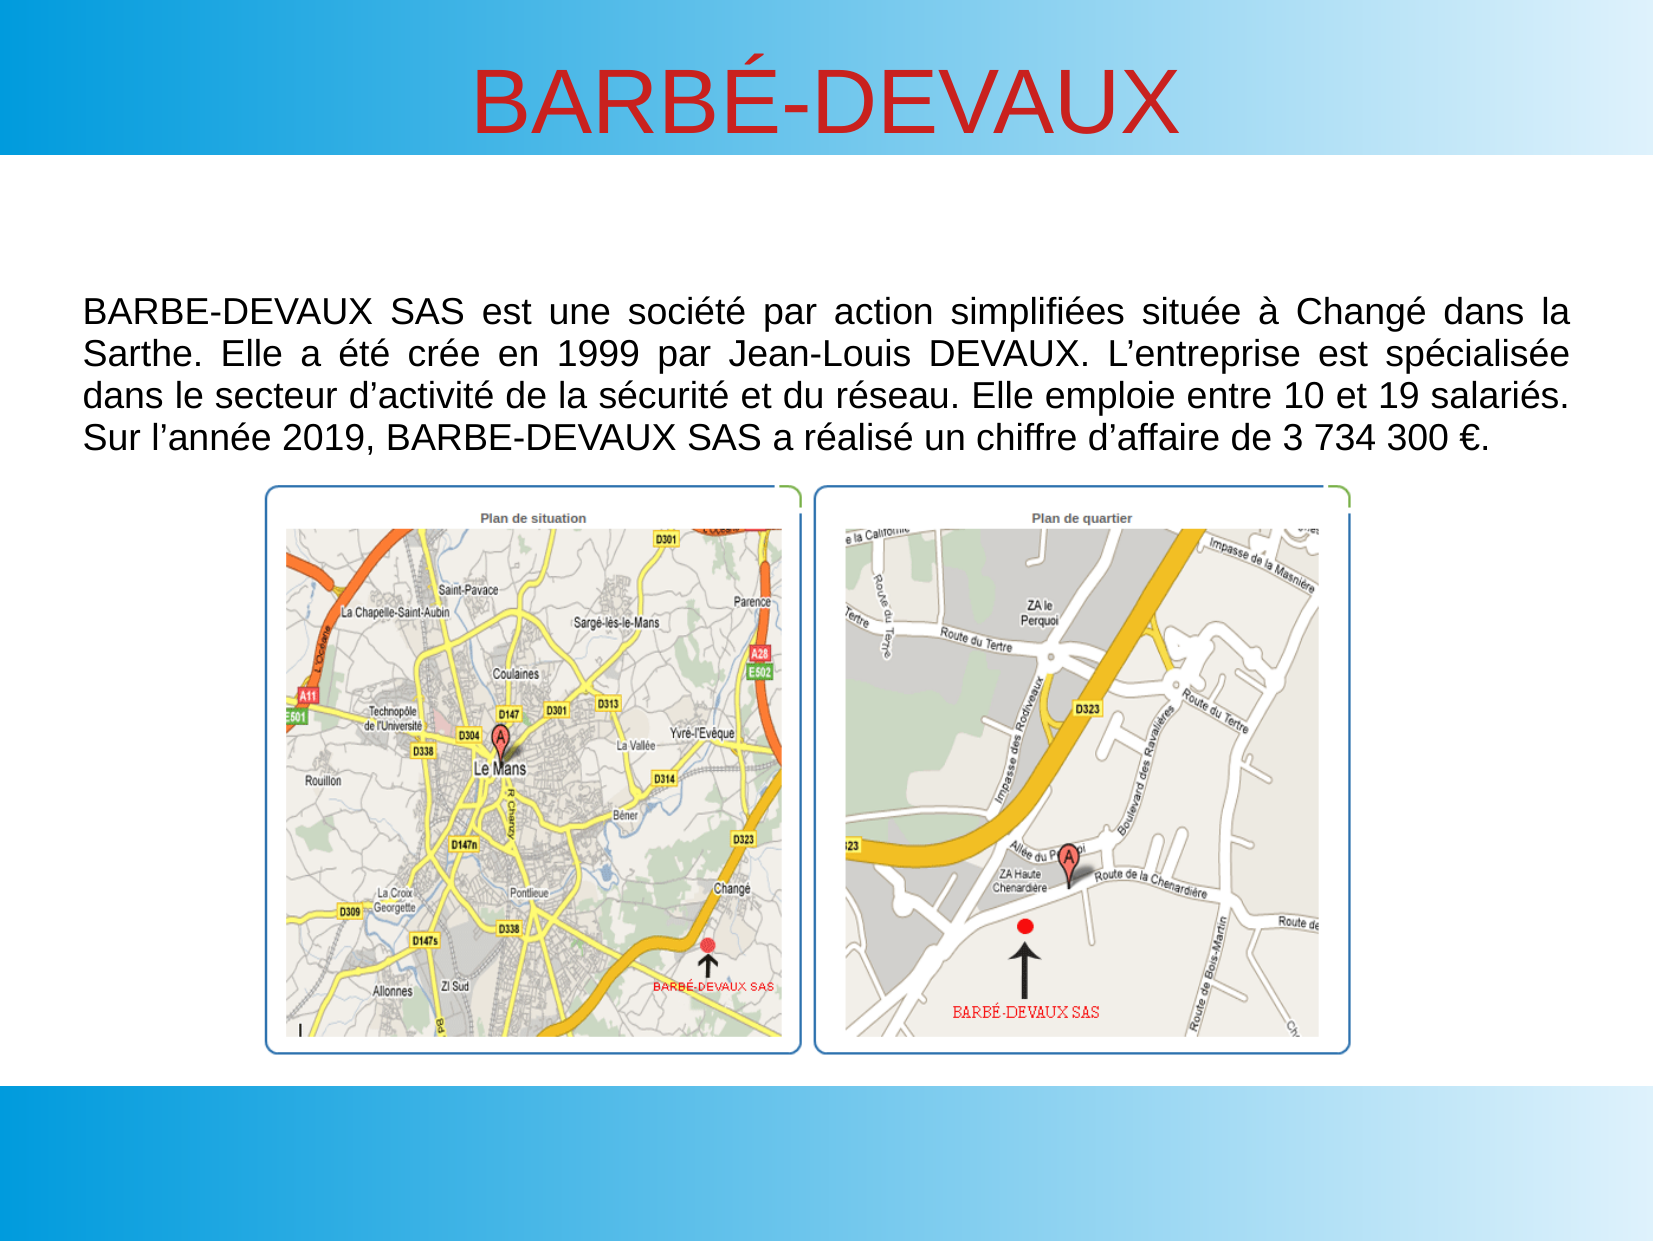

# BARBÉ-DEVAUX
BARBE-DEVAUX SAS est une société par action simplifiées située à Changé dans la Sarthe. Elle a été crée en 1999 par Jean-Louis DEVAUX. L’entreprise est spécialisée dans le secteur d’activité de la sécurité et du réseau. Elle emploie entre 10 et 19 salariés. Sur l’année 2019, BARBE-DEVAUX SAS a réalisé un chiffre d’affaire de 3 734 300 €.